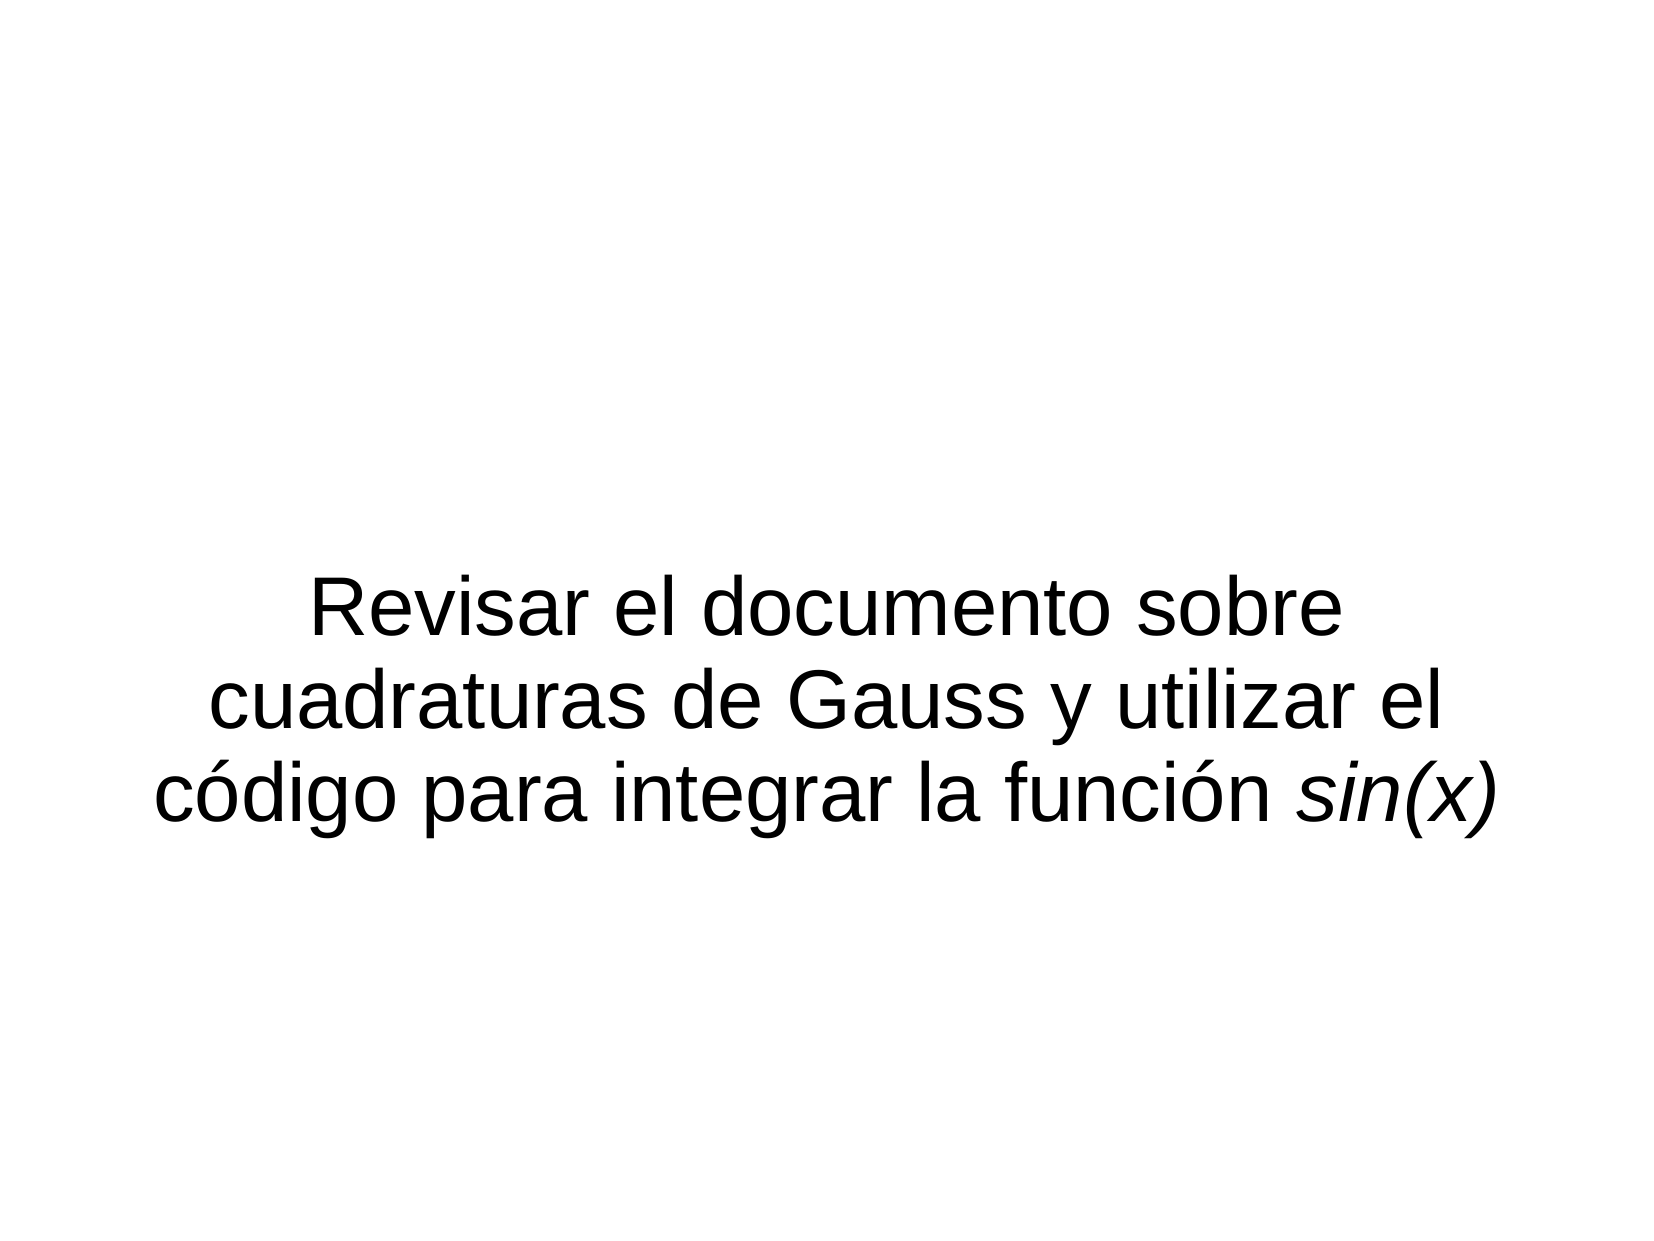

#
Revisar el documento sobre cuadraturas de Gauss y utilizar el código para integrar la función sin(x)